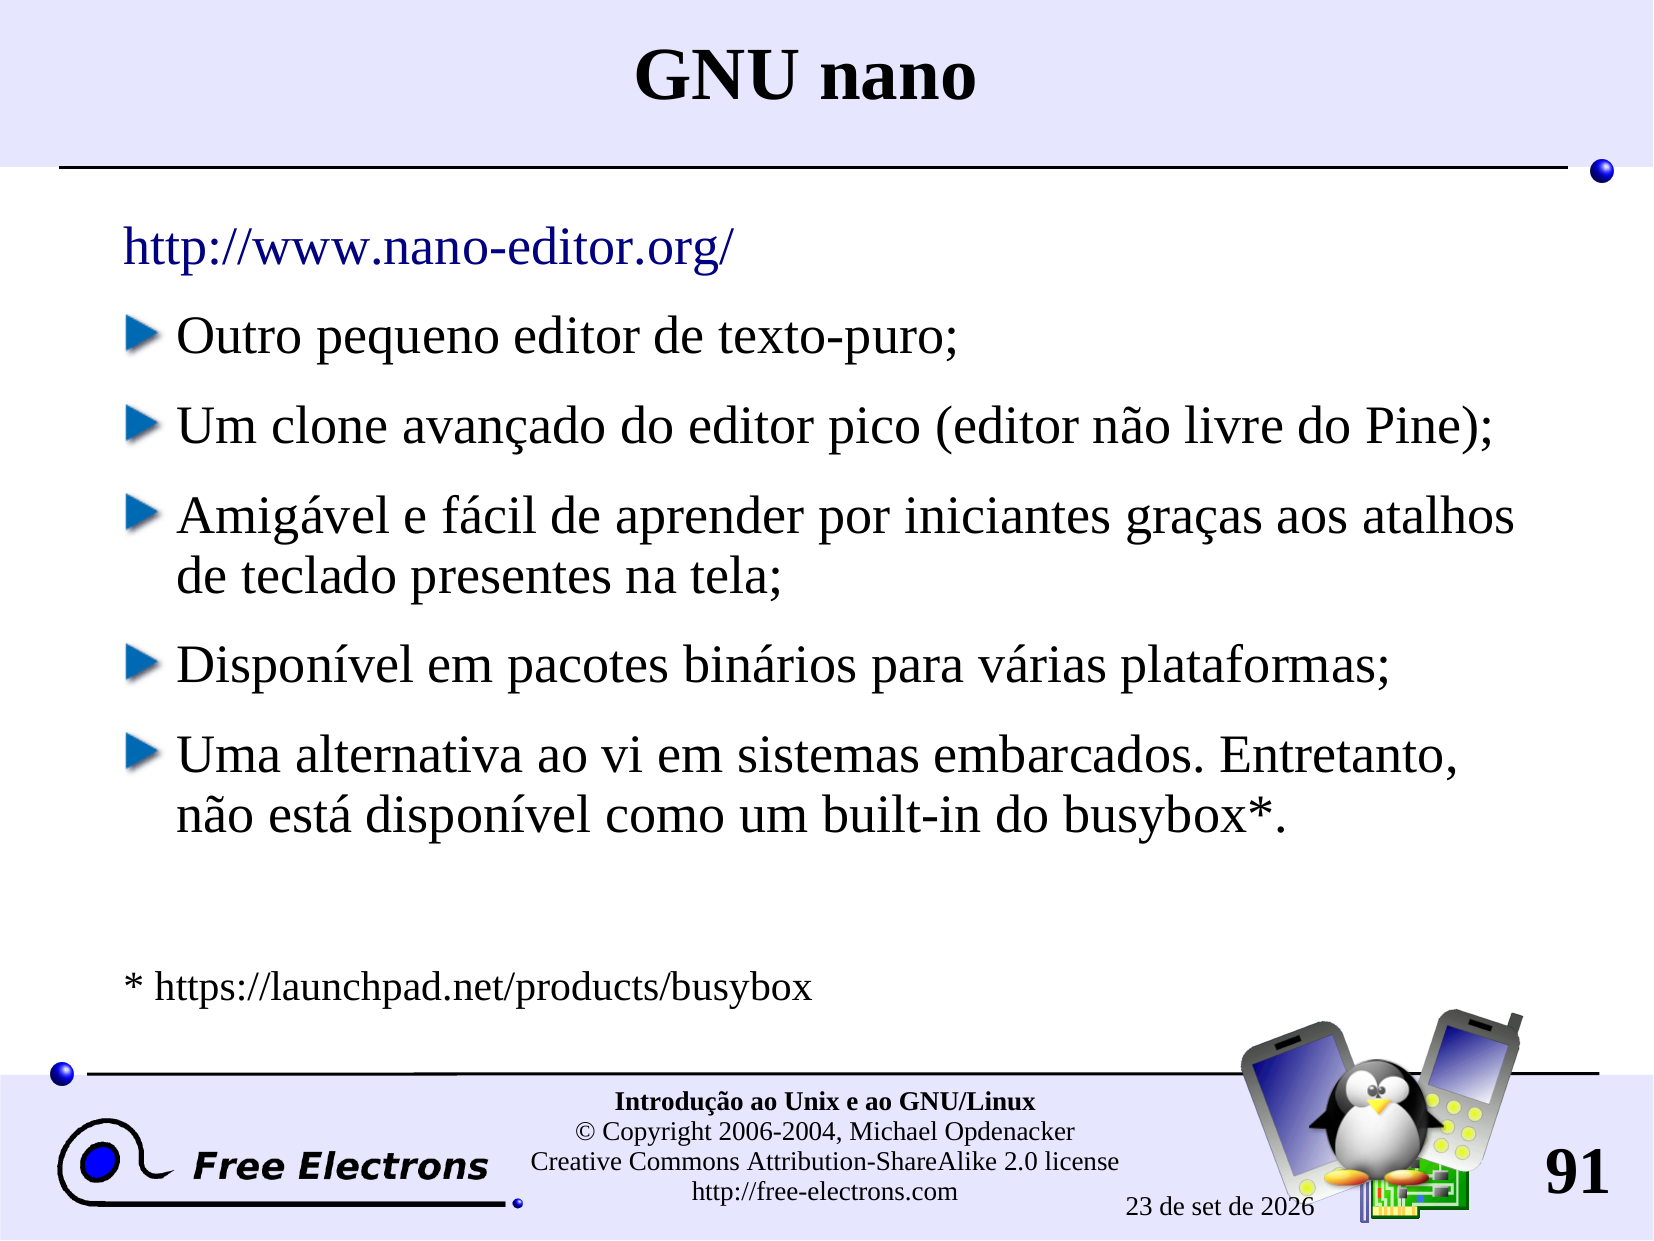

# GNU nano
http://www.nano-editor.org/
Outro pequeno editor de texto-puro;
Um clone avançado do editor pico (editor não livre do Pine);
Amigável e fácil de aprender por iniciantes graças aos atalhos de teclado presentes na tela;
Disponível em pacotes binários para várias plataformas;
Uma alternativa ao vi em sistemas embarcados. Entretanto, não está disponível como um built-in do busybox*.
* https://launchpad.net/products/busybox